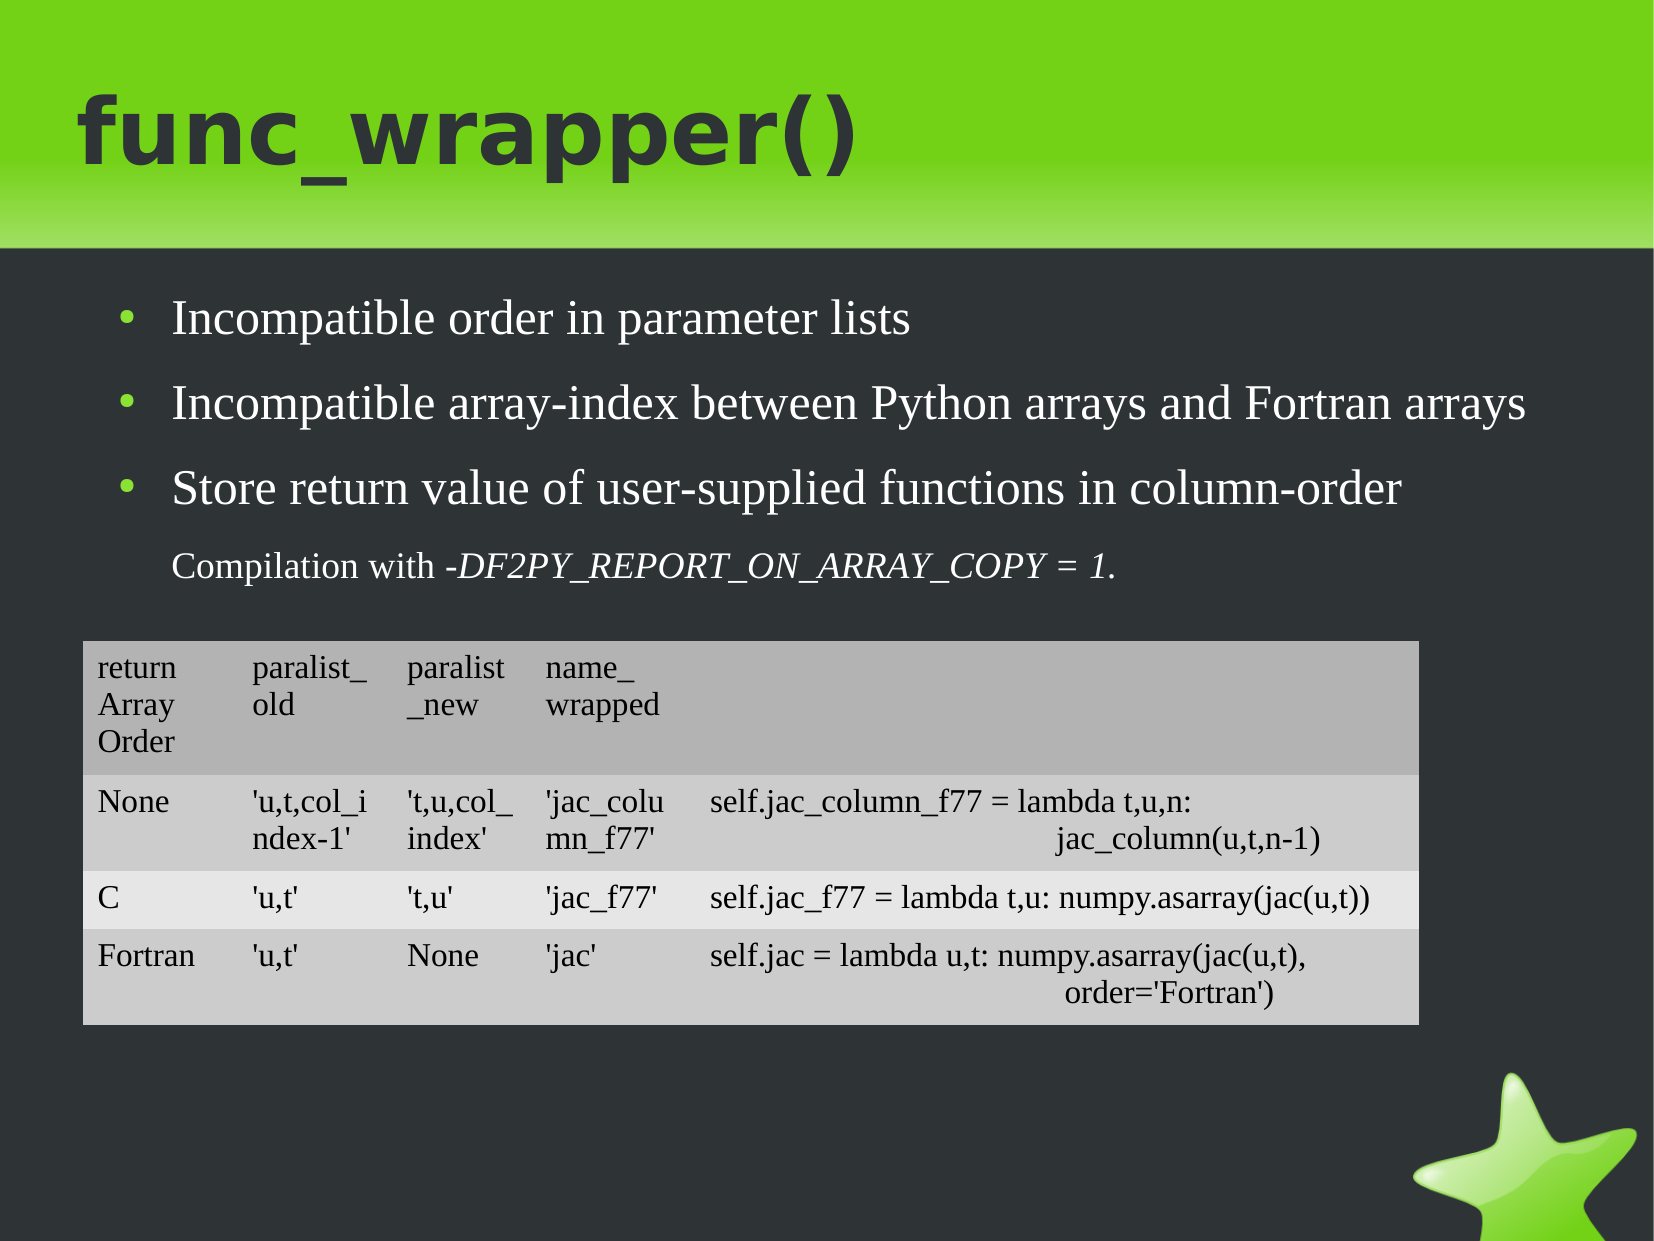

# func_wrapper()
Incompatible order in parameter lists
Incompatible array-index between Python arrays and Fortran arrays
Store return value of user-supplied functions in column-order
Compilation with -DF2PY_REPORT_ON_ARRAY_COPY = 1.
| return Array Order | paralist\_old | paralist\_new | name\_ wrapped | |
| --- | --- | --- | --- | --- |
| None | 'u,t,col\_index-1' | 't,u,col\_index' | 'jac\_column\_f77' | self.jac\_column\_f77 = lambda t,u,n: jac\_column(u,t,n-1) |
| C | 'u,t' | 't,u' | 'jac\_f77' | self.jac\_f77 = lambda t,u: numpy.asarray(jac(u,t)) |
| Fortran | 'u,t' | None | 'jac' | self.jac = lambda u,t: numpy.asarray(jac(u,t), order='Fortran') |